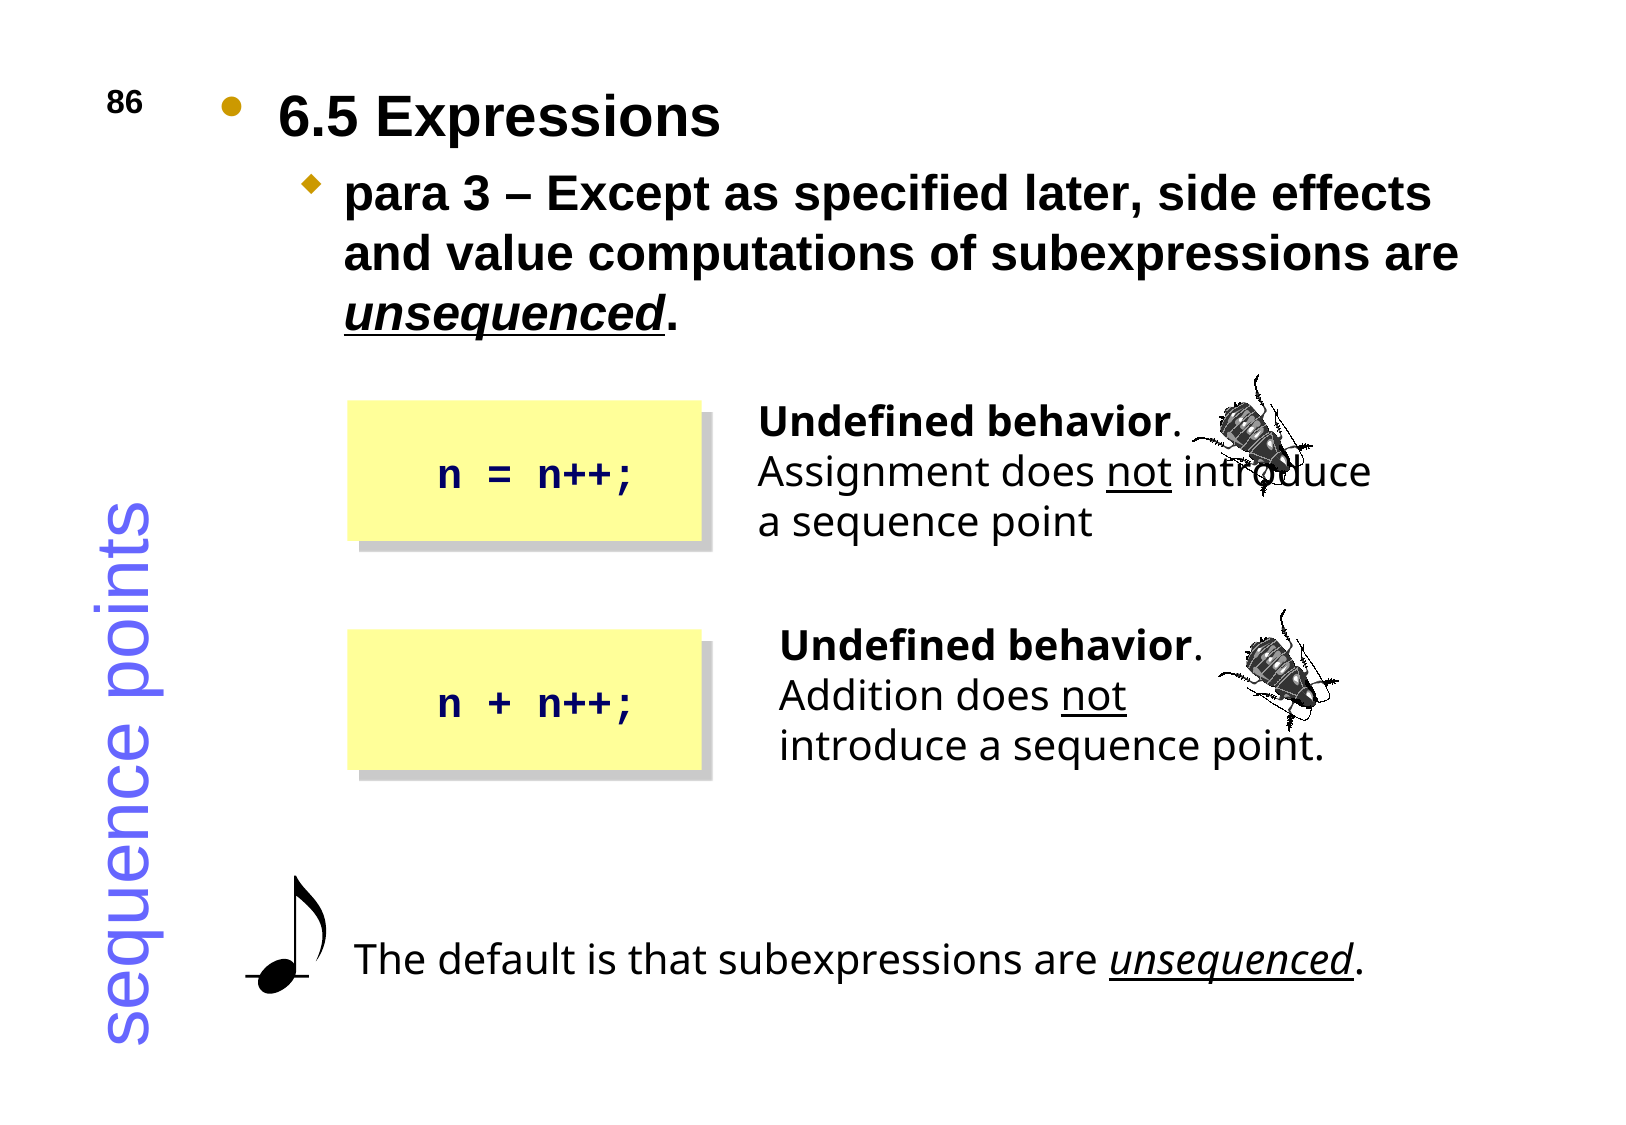

86
6.5 Expressions
para 3 – Except as specified later, side effects and value computations of subexpressions are unsequenced.
Undefined behavior. Assignment does not introduce a sequence point
 n = n++;
# sequence points
Undefined behavior.
Addition does not
introduce a sequence point.
 n + n++;
The default is that subexpressions are unsequenced.